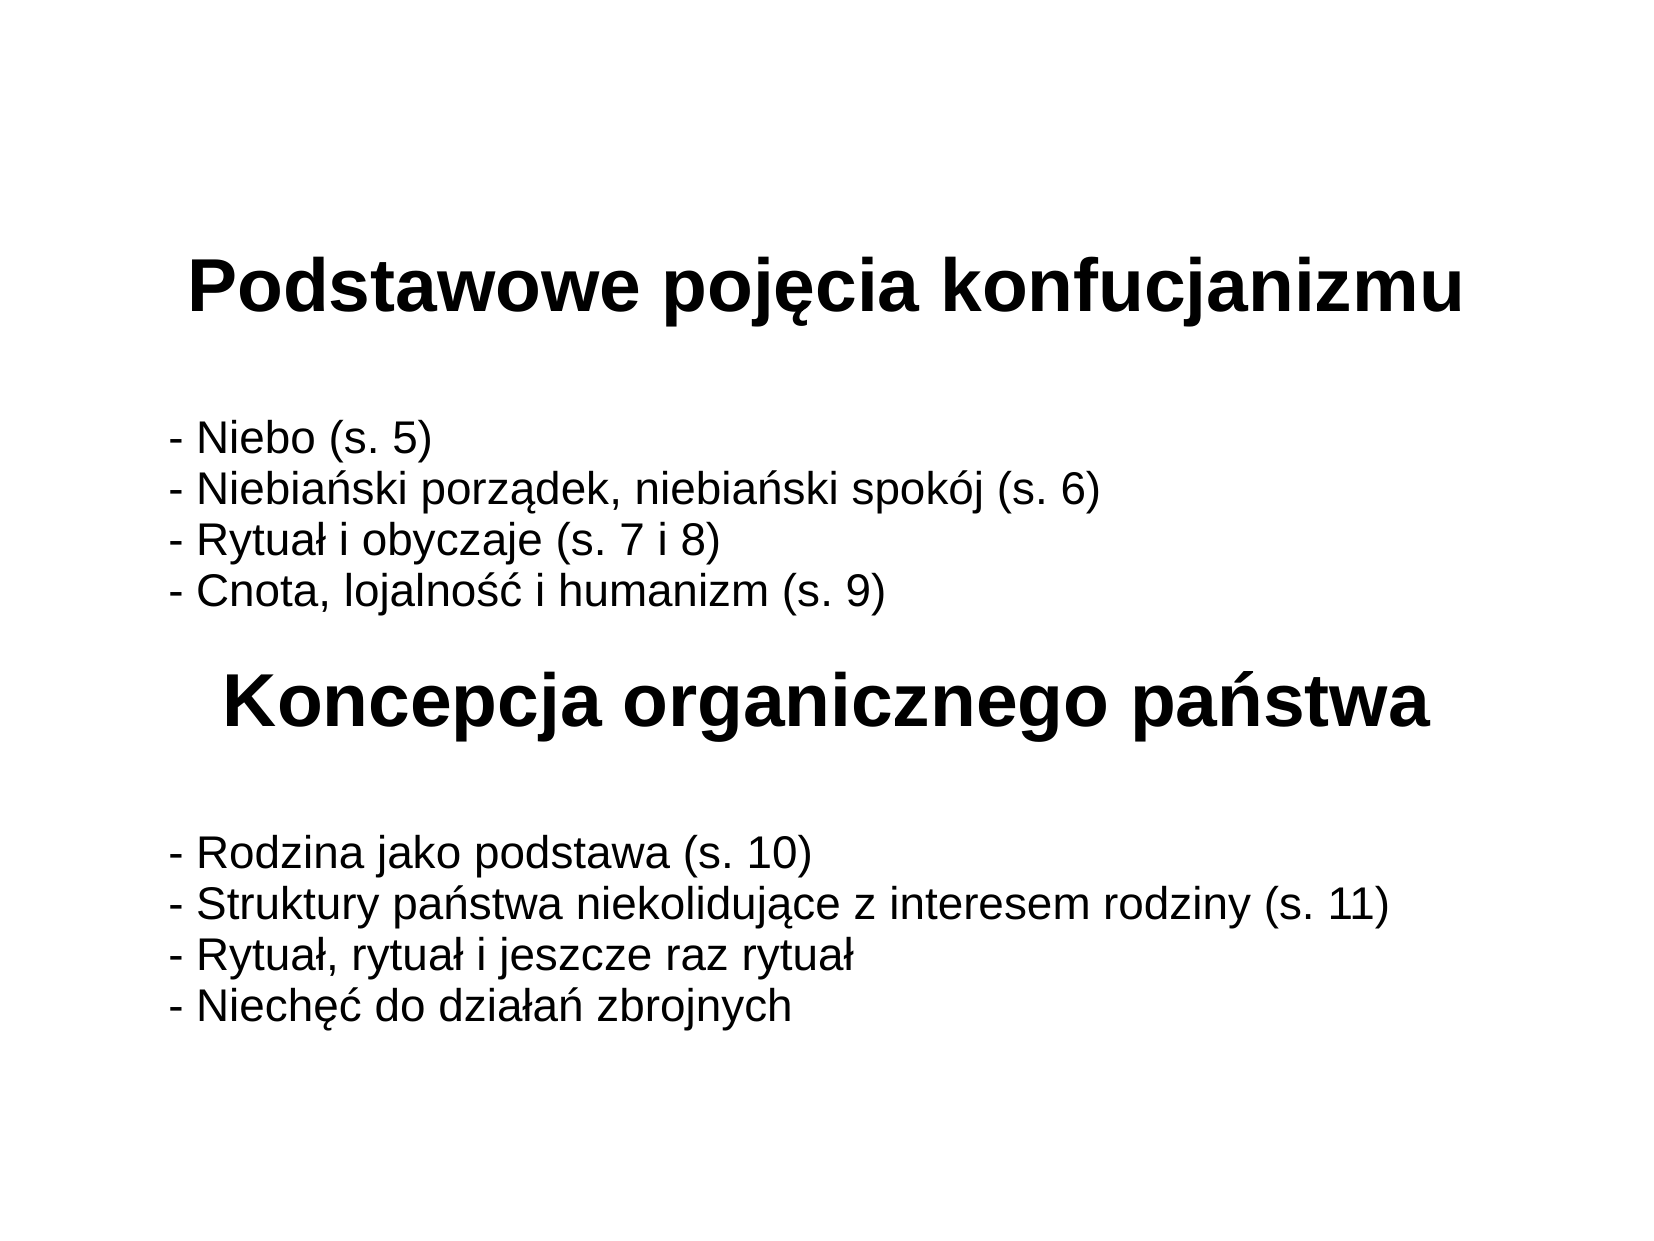

Podstawowe pojęcia konfucjanizmu
- Niebo (s. 5)
- Niebiański porządek, niebiański spokój (s. 6)
- Rytuał i obyczaje (s. 7 i 8)
- Cnota, lojalność i humanizm (s. 9)
Koncepcja organicznego państwa
- Rodzina jako podstawa (s. 10)
- Struktury państwa niekolidujące z interesem rodziny (s. 11)
- Rytuał, rytuał i jeszcze raz rytuał
- Niechęć do działań zbrojnych